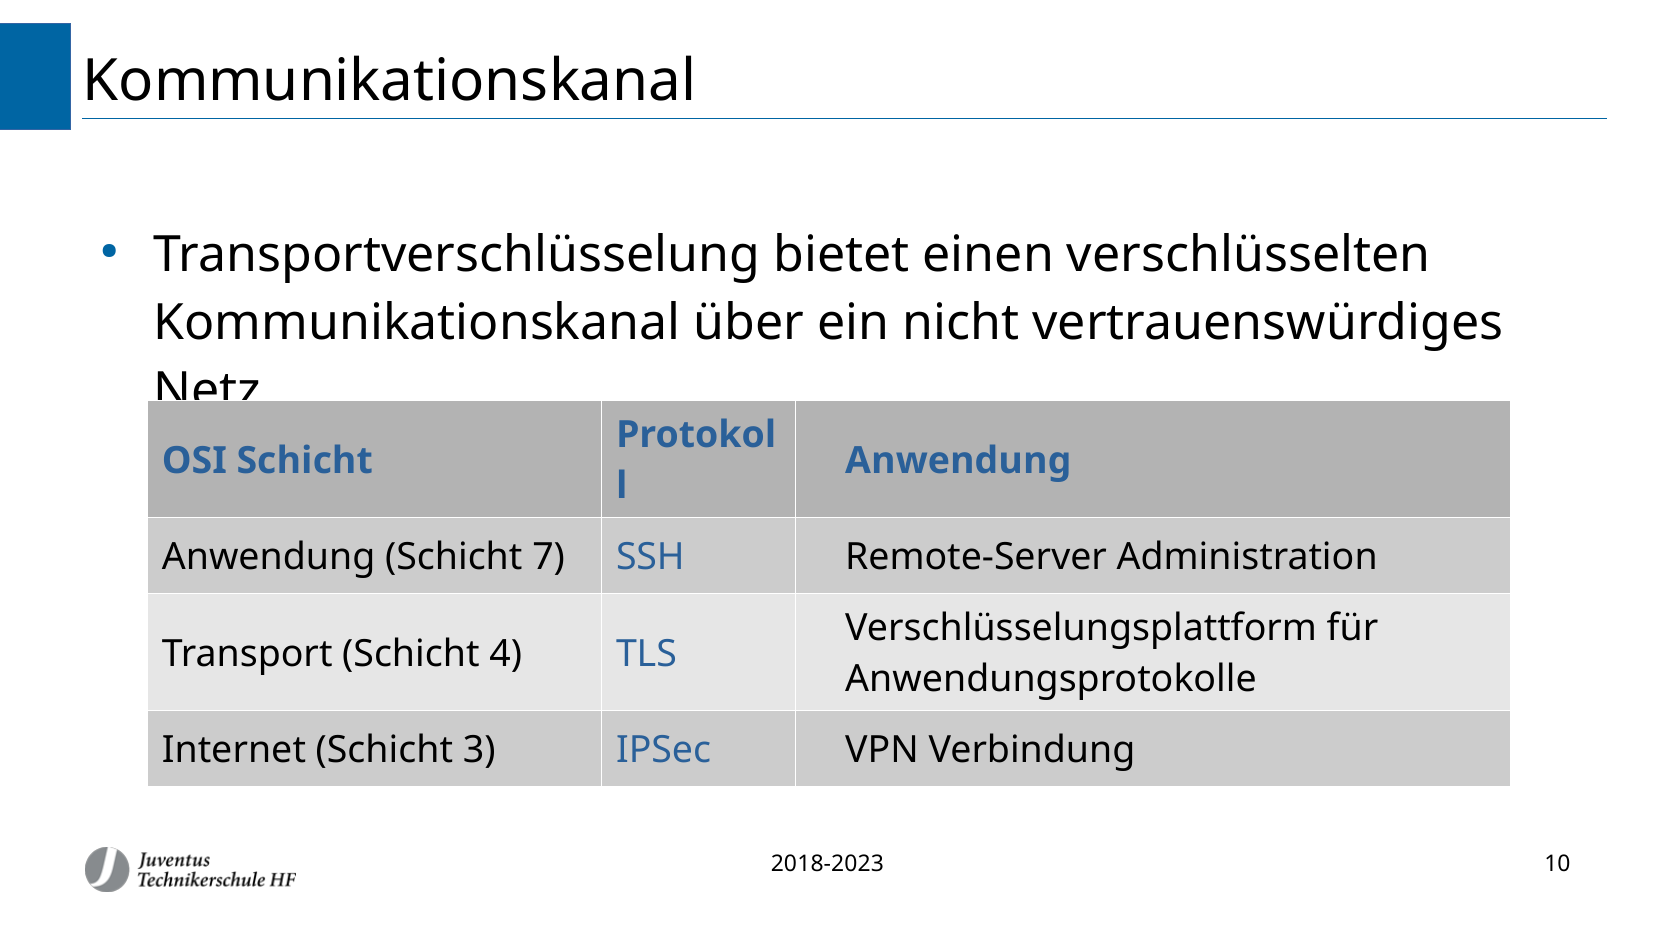

# Kommunikationskanal
Transportverschlüsselung bietet einen verschlüsselten Kommunikationskanal über ein nicht vertrauenswürdiges Netz.
| OSI Schicht | Protokoll | Anwendung |
| --- | --- | --- |
| Anwendung (Schicht 7) | SSH | Remote-Server Administration |
| Transport (Schicht 4) | TLS | Verschlüsselungsplattform für Anwendungsprotokolle |
| Internet (Schicht 3) | IPSec | VPN Verbindung |
2018-2023
10